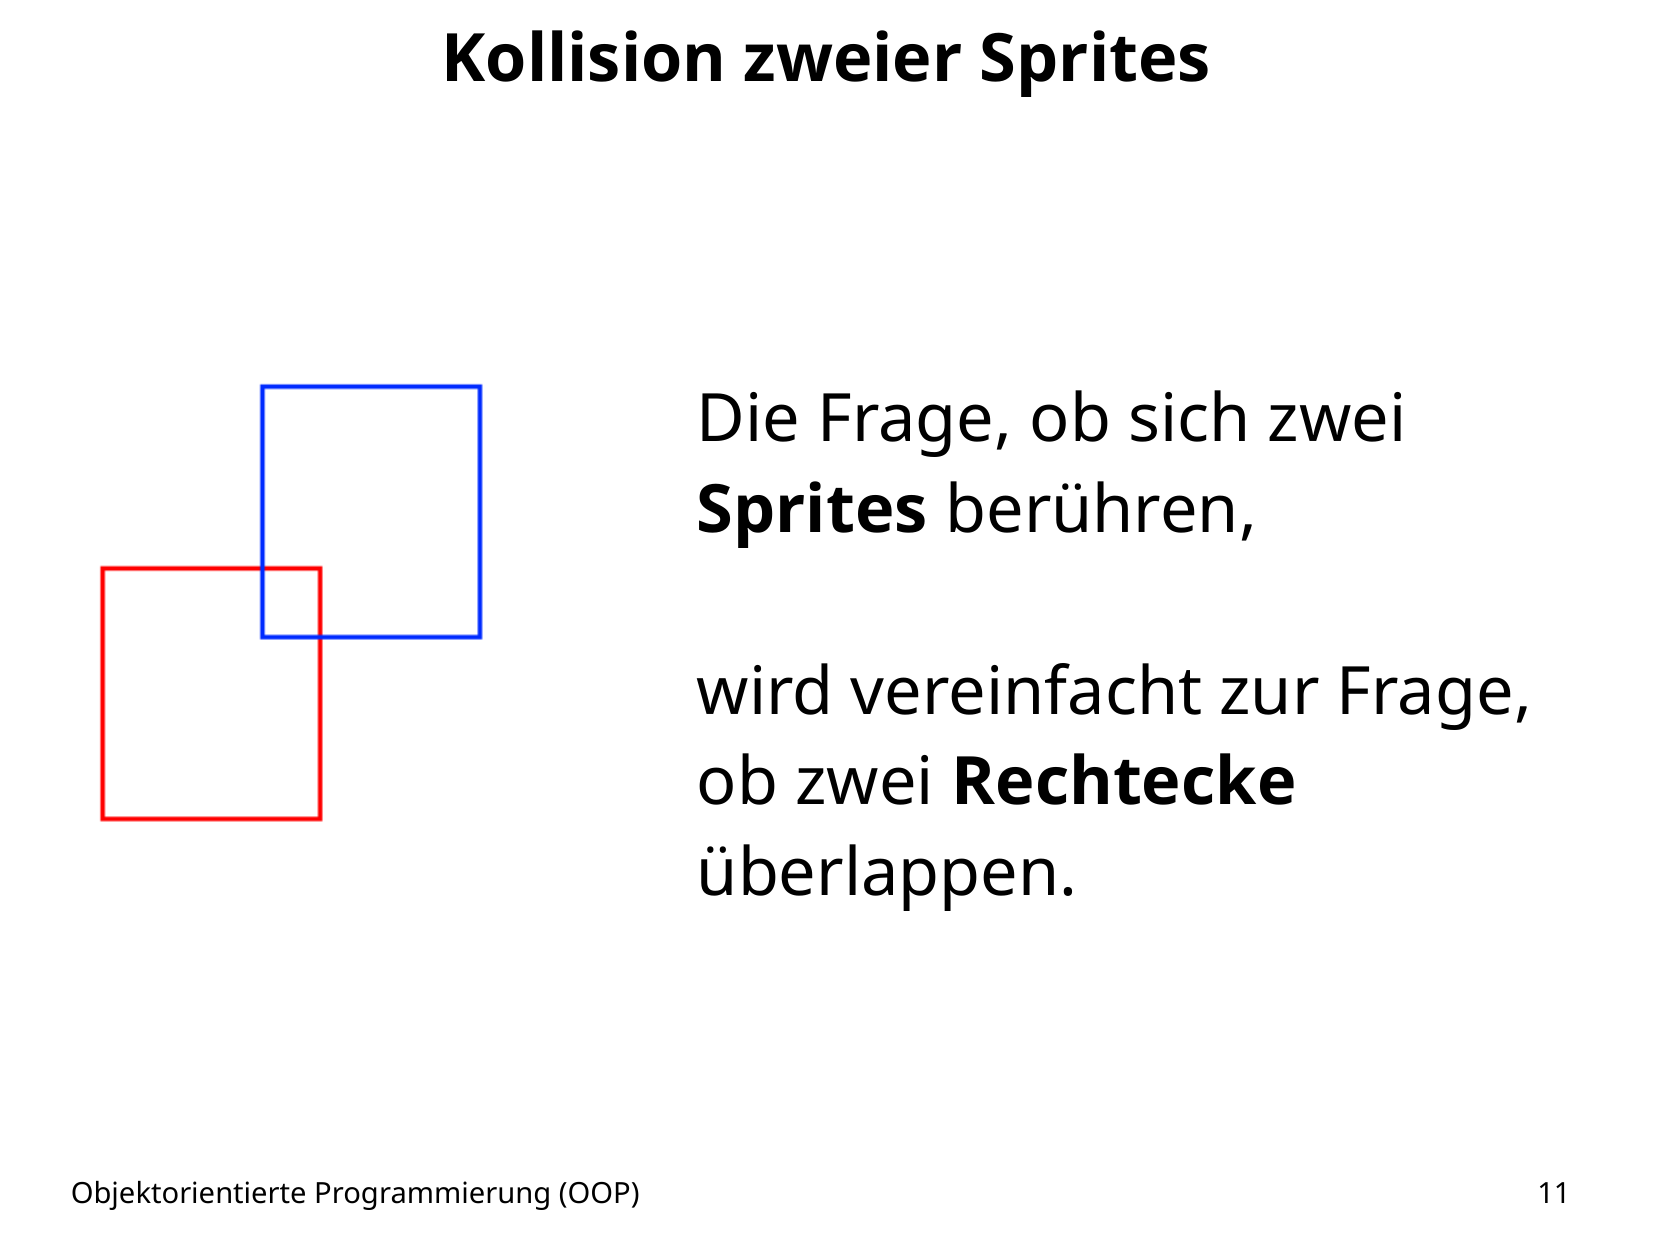

# Kollision zweier Sprites
Die Frage, ob sich zwei
Sprites berühren,
wird vereinfacht zur Frage, ob zwei Rechtecke
überlappen.
Objektorientierte Programmierung (OOP)
11